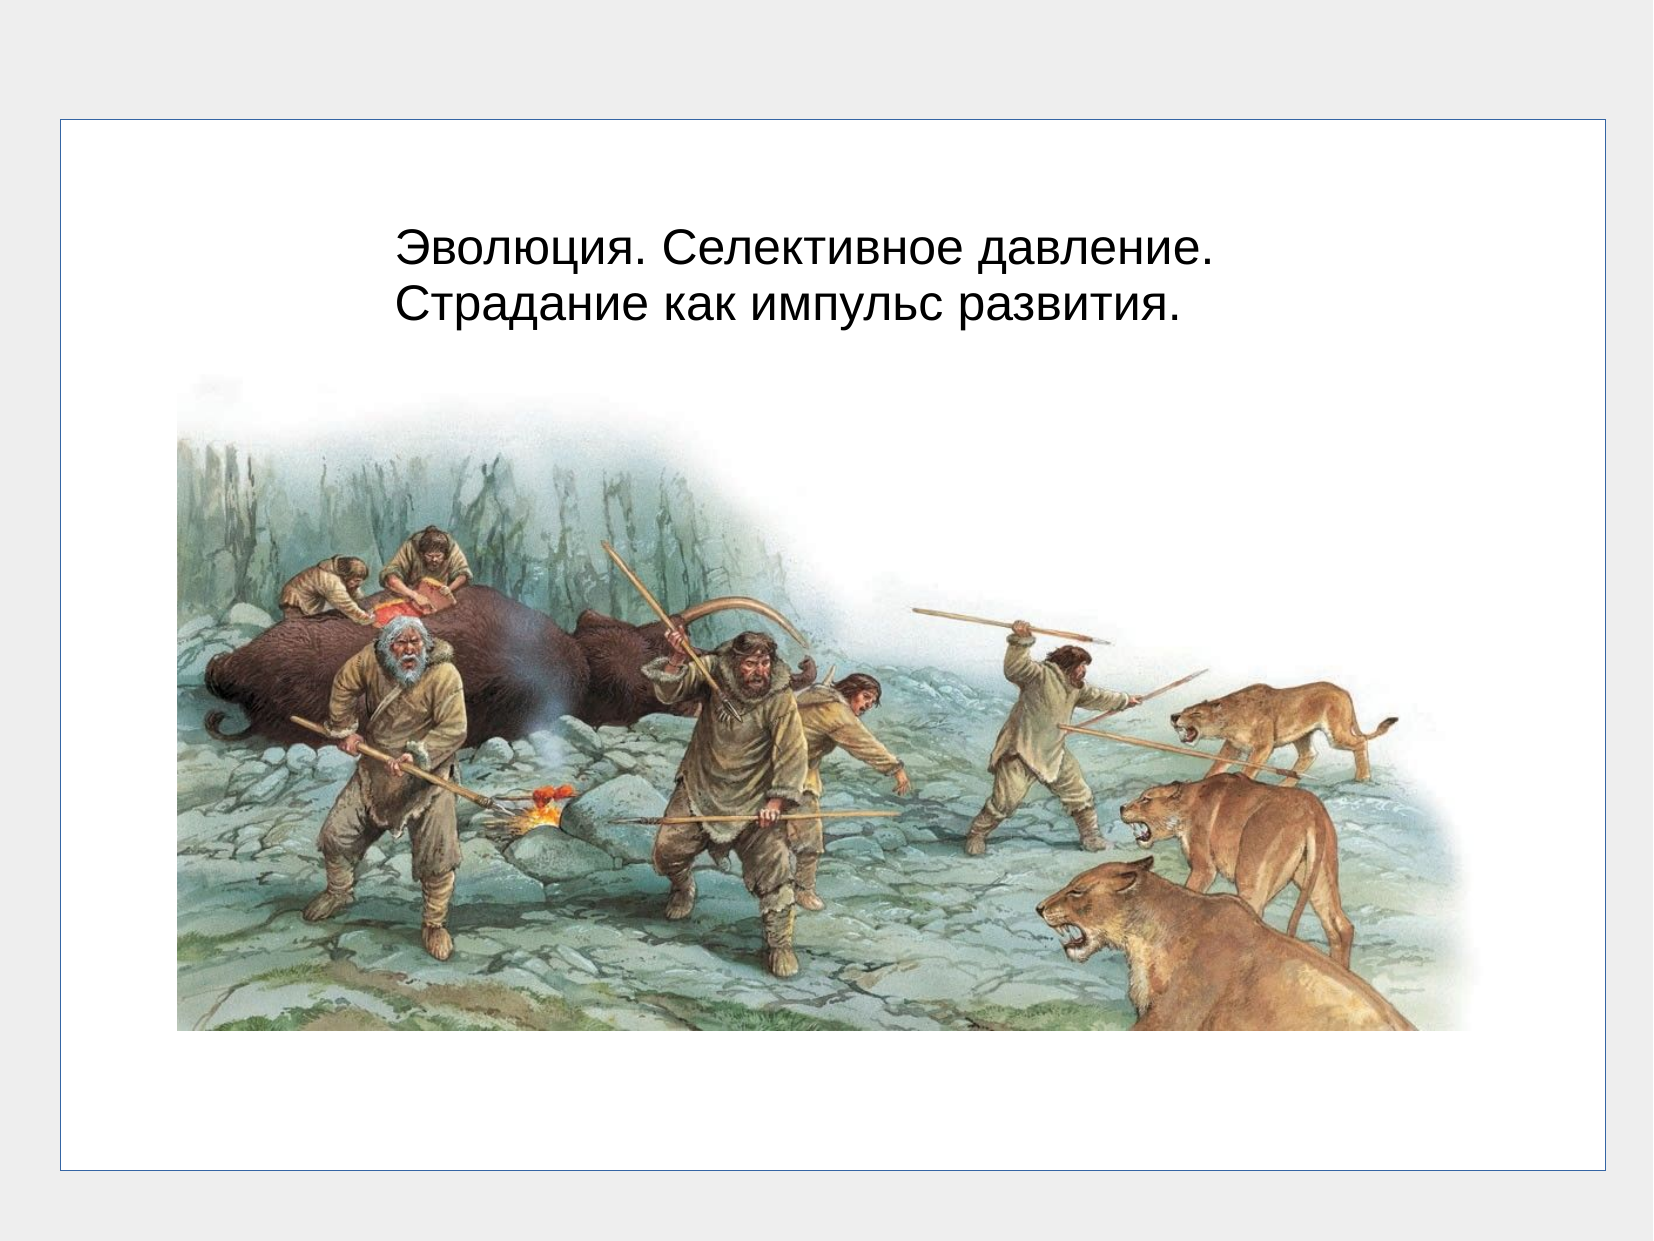

# Эволюция. Селективное давление.
Страдание как импульс развития.